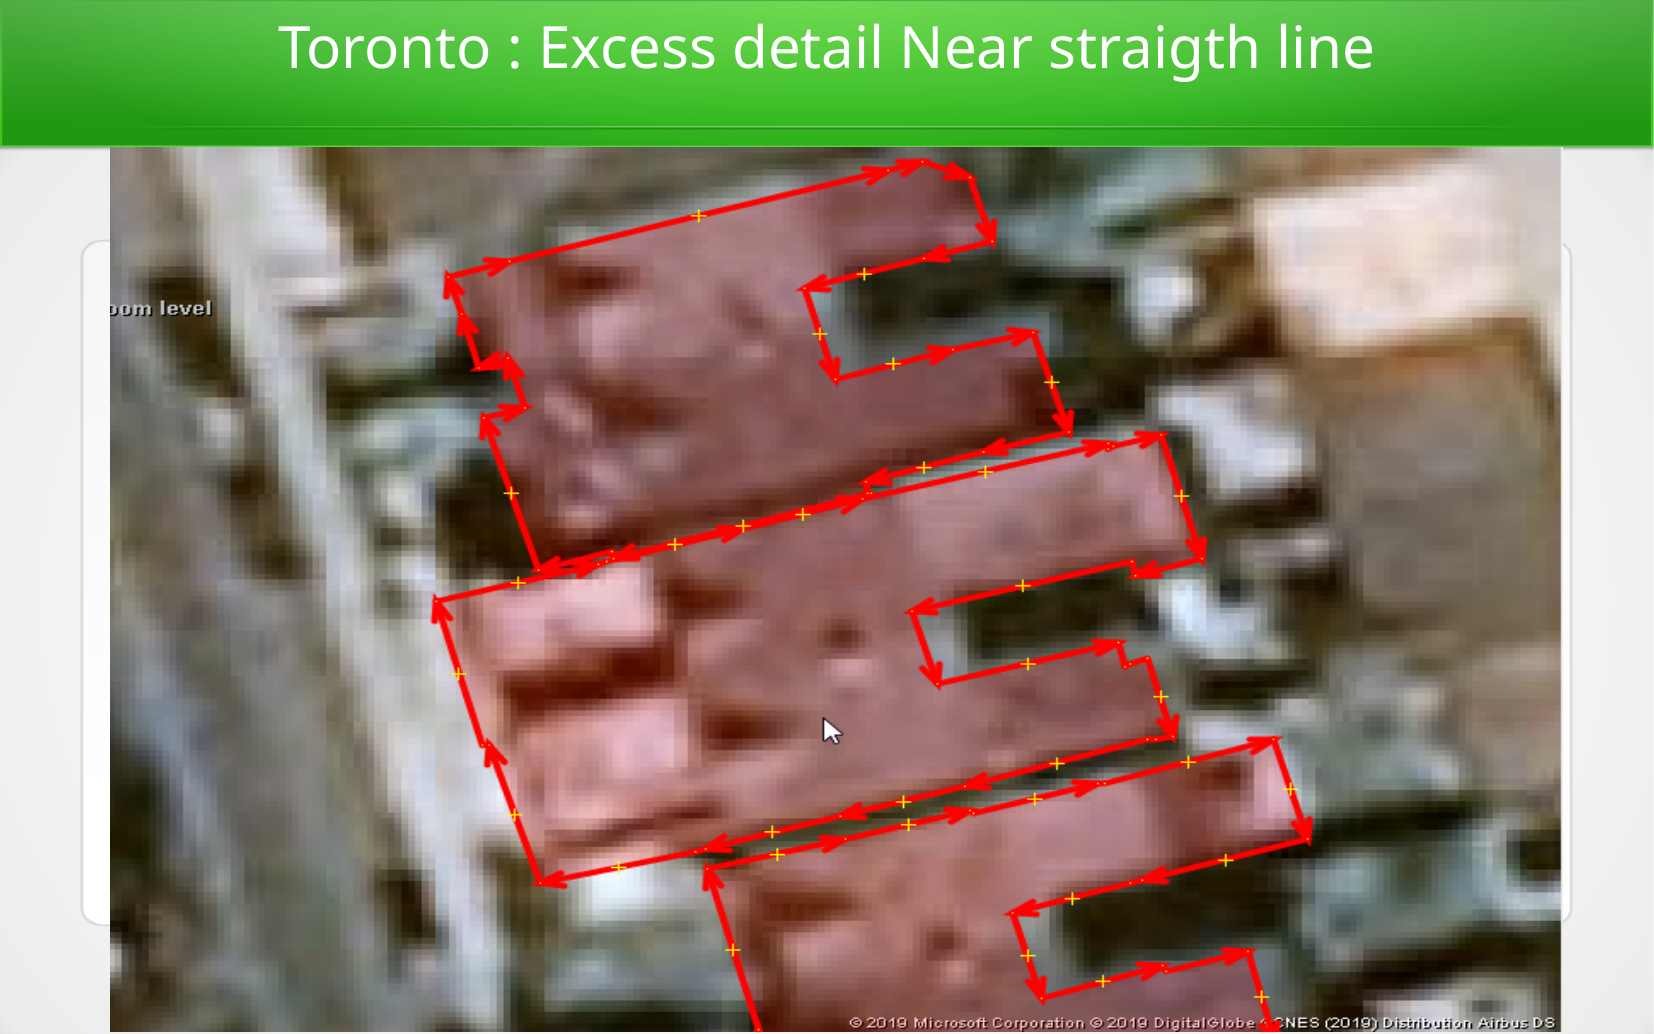

# Toronto : Excess detail Near straigth line